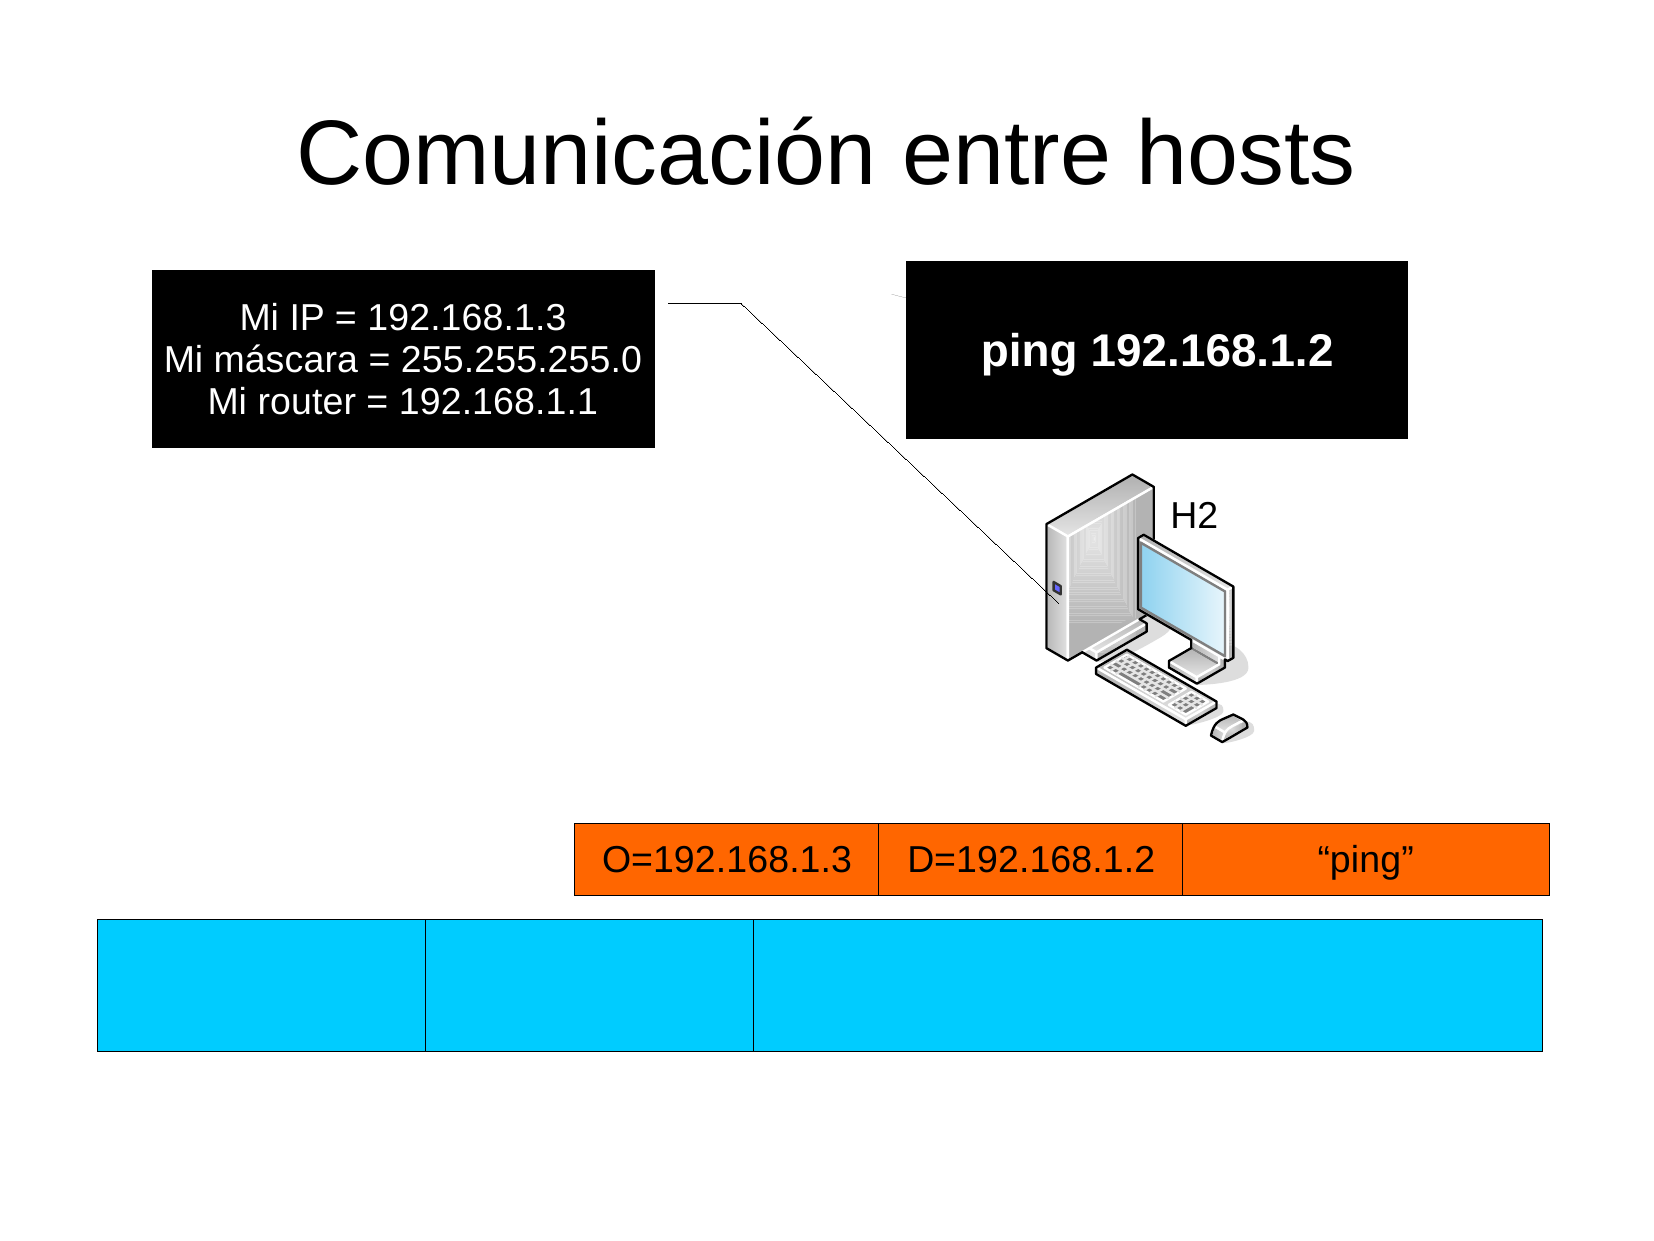

# Comunicación entre hosts
ping 192.168.1.2
Mi IP = 192.168.1.3
Mi máscara = 255.255.255.0
Mi router = 192.168.1.1
H2
O=192.168.1.3
D=192.168.1.2
“ping”